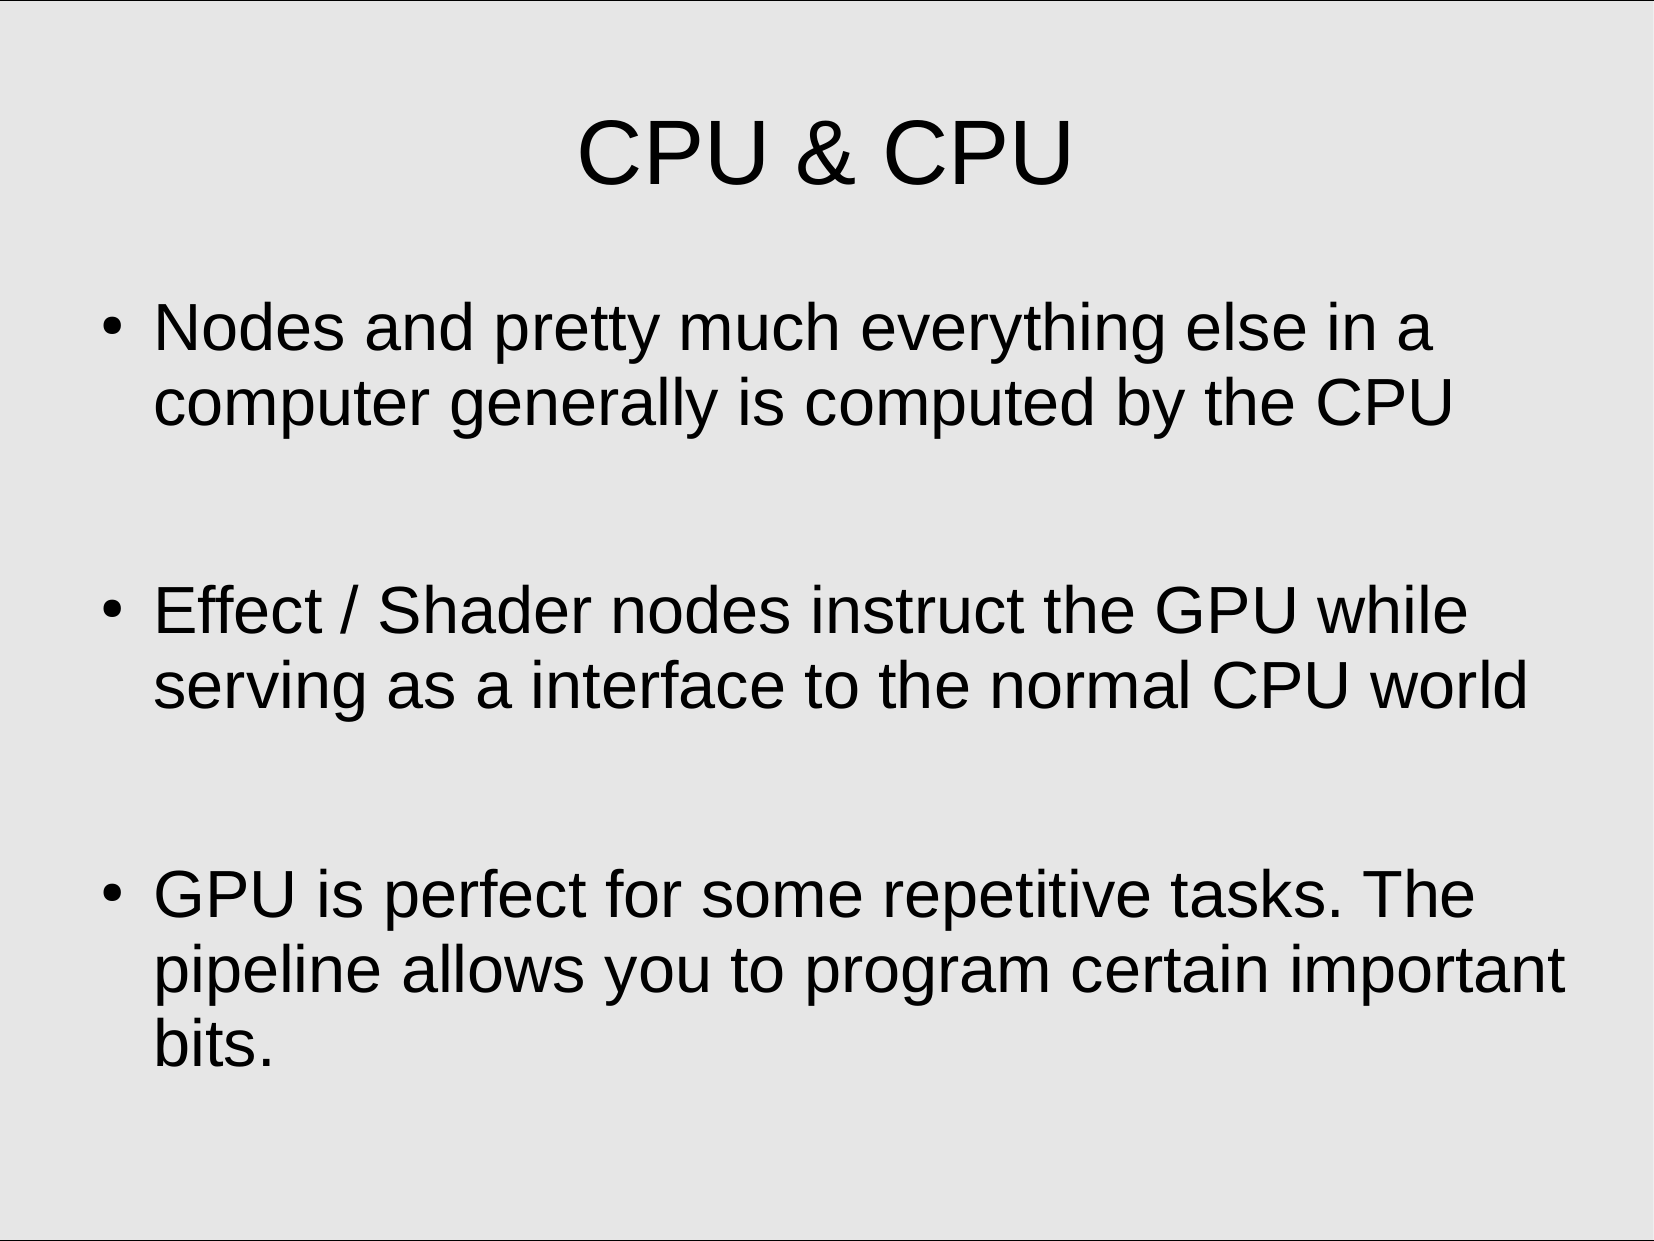

# CPU & CPU
Nodes and pretty much everything else in a computer generally is computed by the CPU
Effect / Shader nodes instruct the GPU while serving as a interface to the normal CPU world
GPU is perfect for some repetitive tasks. The pipeline allows you to program certain important bits.